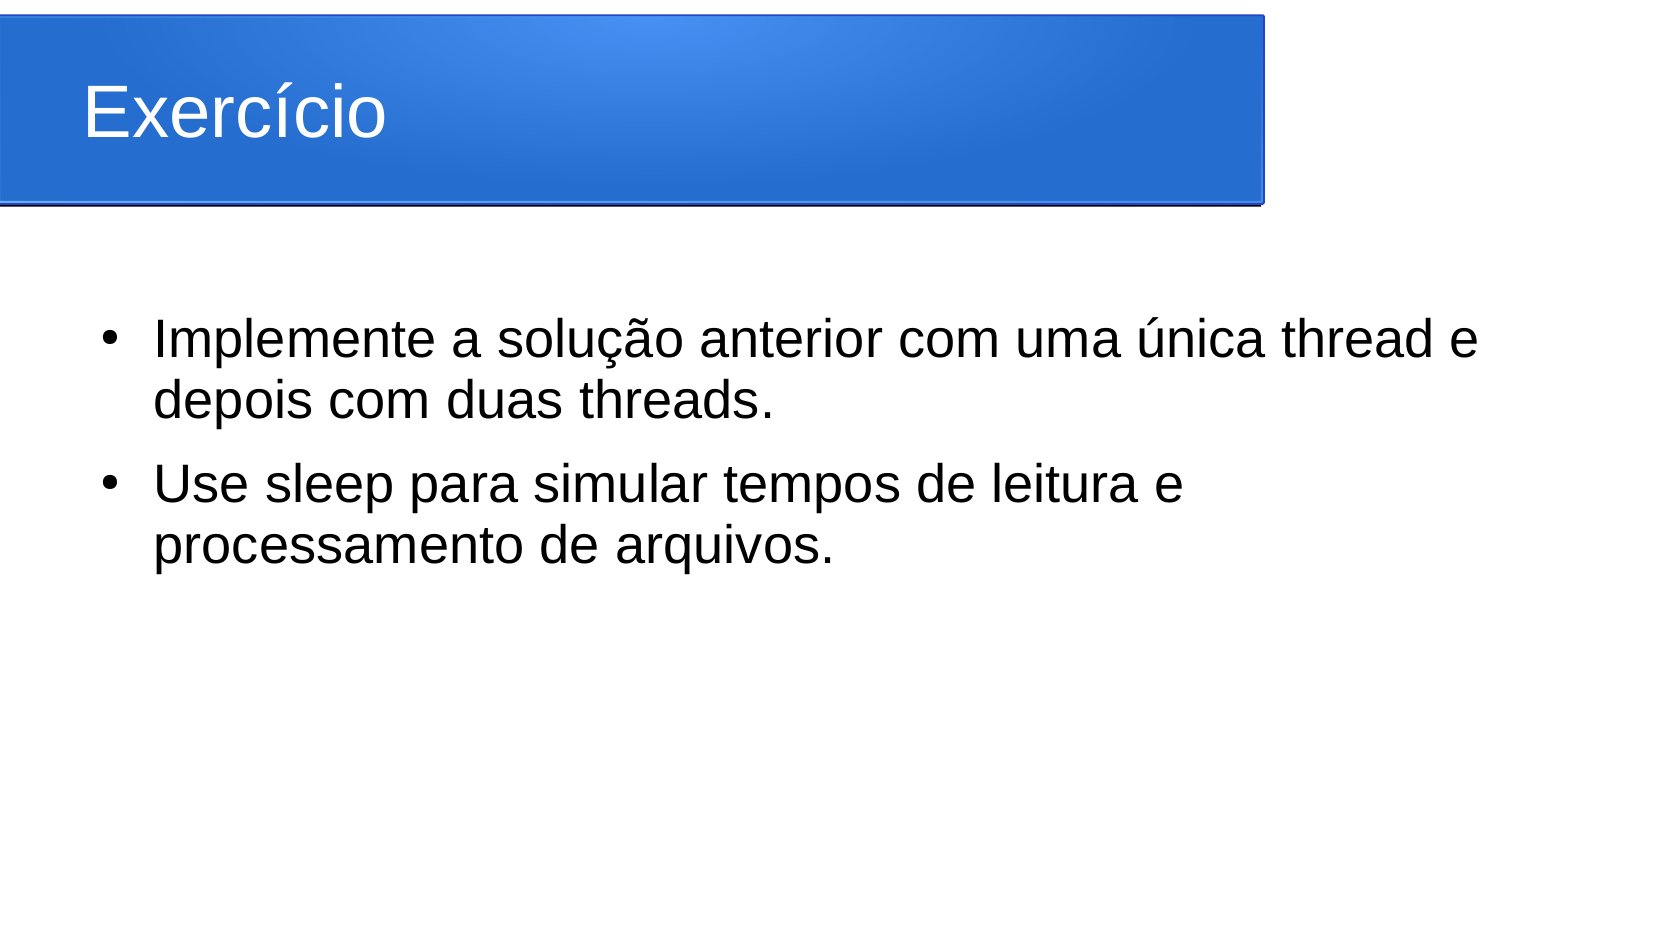

# Exercício
Implemente a solução anterior com uma única thread e depois com duas threads.
Use sleep para simular tempos de leitura e processamento de arquivos.